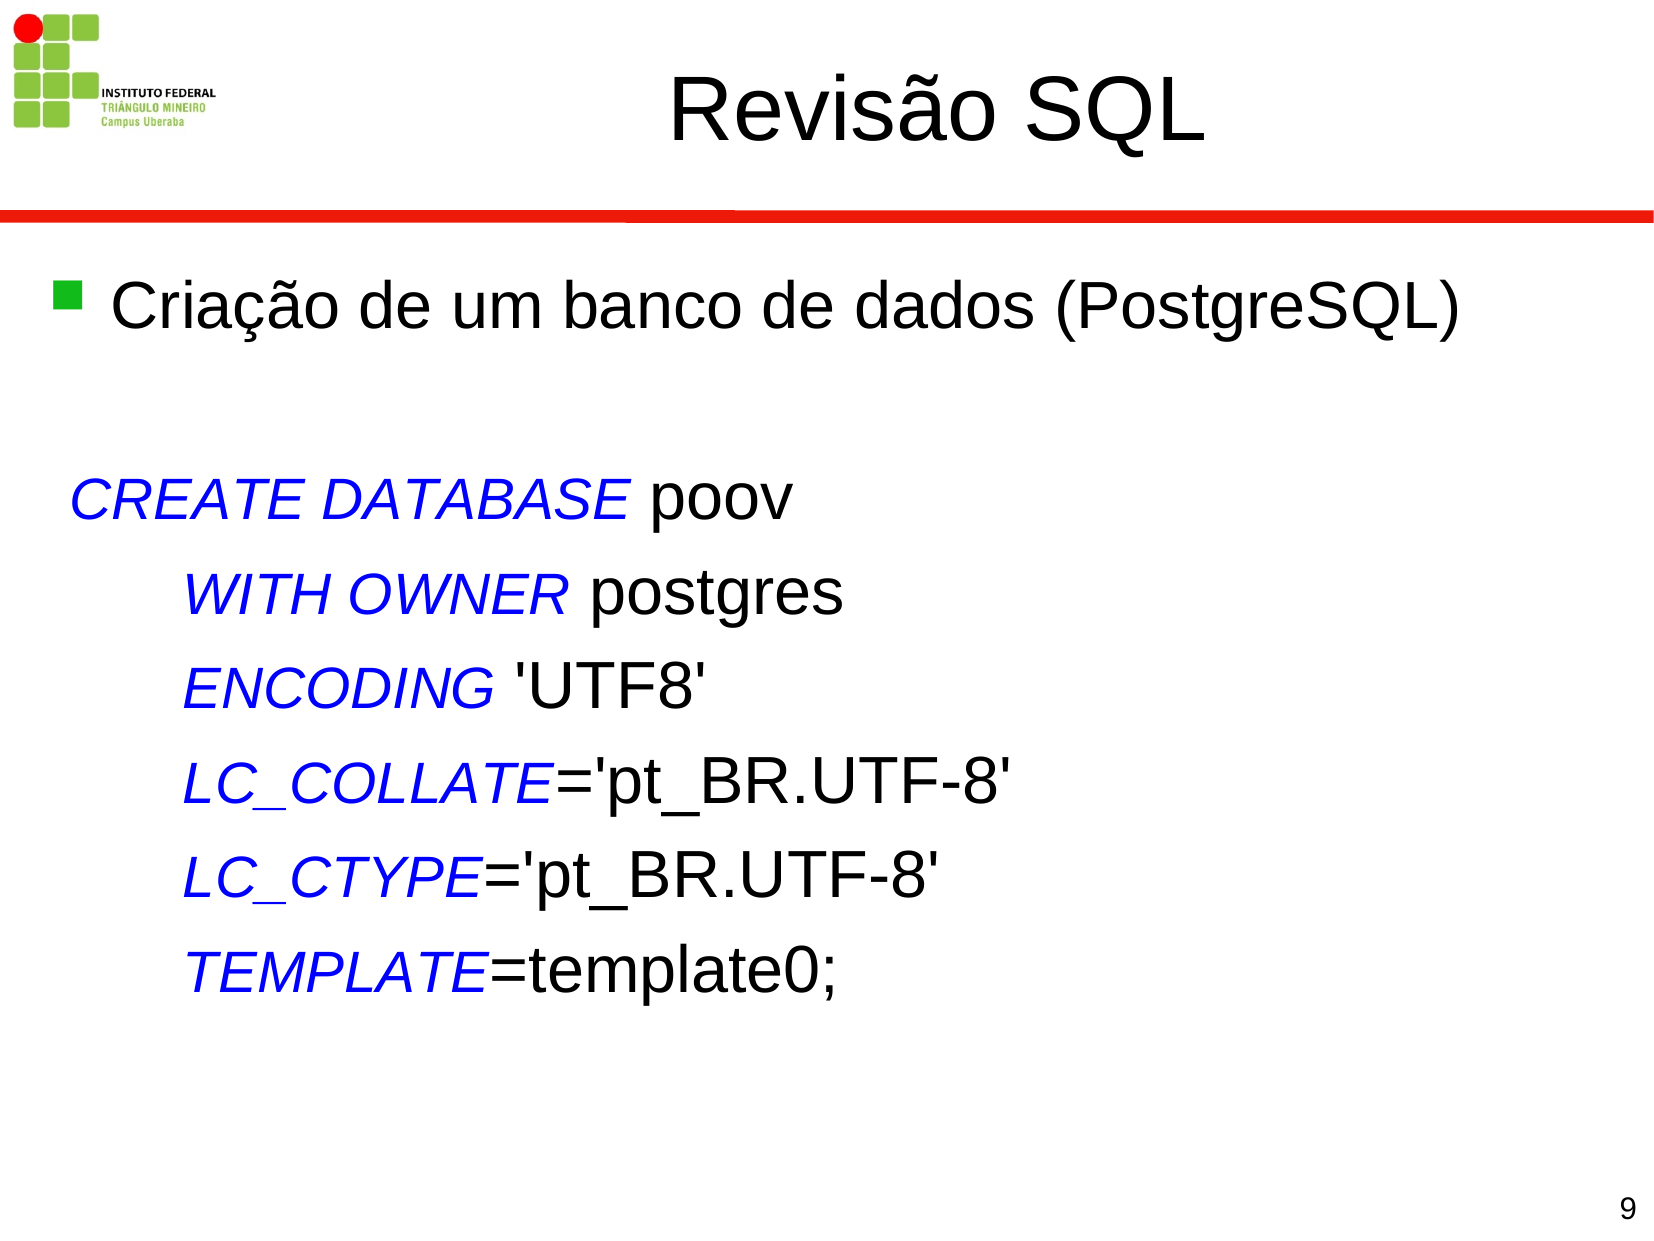

Revisão SQL
Criação de um banco de dados (PostgreSQL)
CREATE DATABASE poov
WITH OWNER postgres
ENCODING 'UTF8'
LC_COLLATE='pt_BR.UTF-8'
LC_CTYPE='pt_BR.UTF-8'
TEMPLATE=template0;